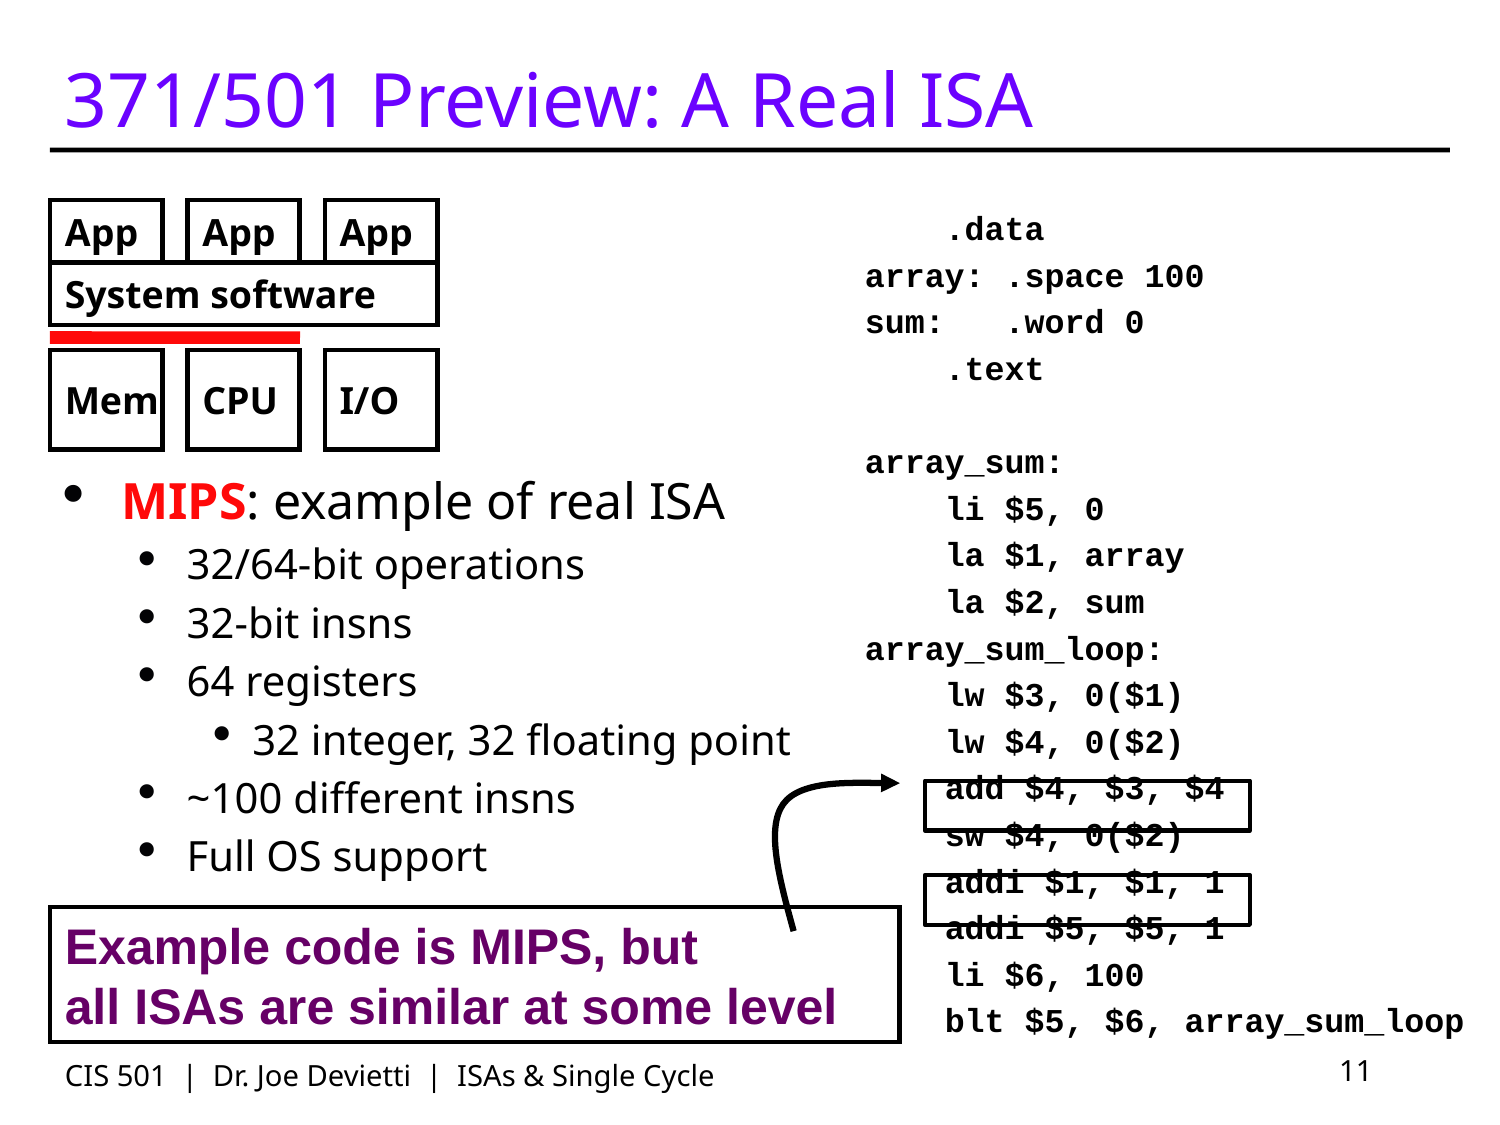

371/501 Preview: A Real ISA
App
App
App
 .data
array: .space 100
sum: .word 0
 .text
array_sum:
 li $5, 0
 la $1, array
 la $2, sum
array_sum_loop:
 lw $3, 0($1)
 lw $4, 0($2)
 add $4, $3, $4
 sw $4, 0($2)
 addi $1, $1, 1
 addi $5, $5, 1
 li $6, 100
 blt $5, $6, array_sum_loop
System software
Mem
CPU
I/O
MIPS: example of real ISA
32/64-bit operations
32-bit insns
64 registers
32 integer, 32 floating point
~100 different insns
Full OS support
Example code is MIPS, but
all ISAs are similar at some level
CIS 501 | Dr. Joe Devietti | ISAs & Single Cycle